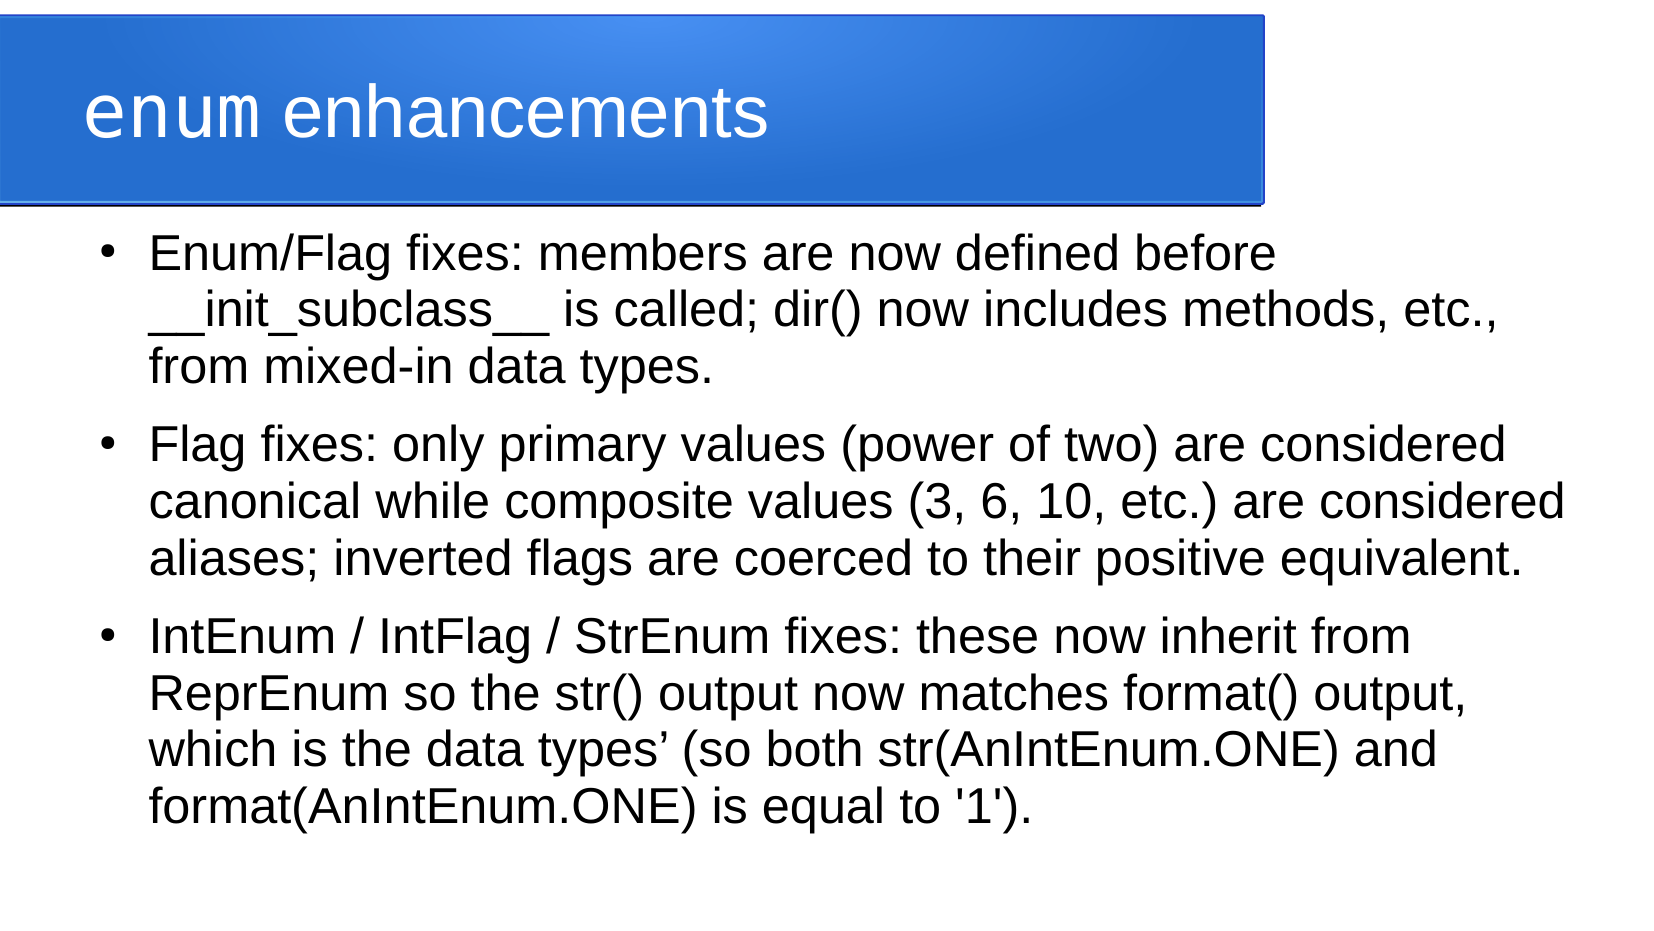

# enum enhancements
Enum/Flag fixes: members are now defined before __init_subclass__ is called; dir() now includes methods, etc., from mixed-in data types.
Flag fixes: only primary values (power of two) are considered canonical while composite values (3, 6, 10, etc.) are considered aliases; inverted flags are coerced to their positive equivalent.
IntEnum / IntFlag / StrEnum fixes: these now inherit from ReprEnum so the str() output now matches format() output, which is the data types’ (so both str(AnIntEnum.ONE) and format(AnIntEnum.ONE) is equal to '1').